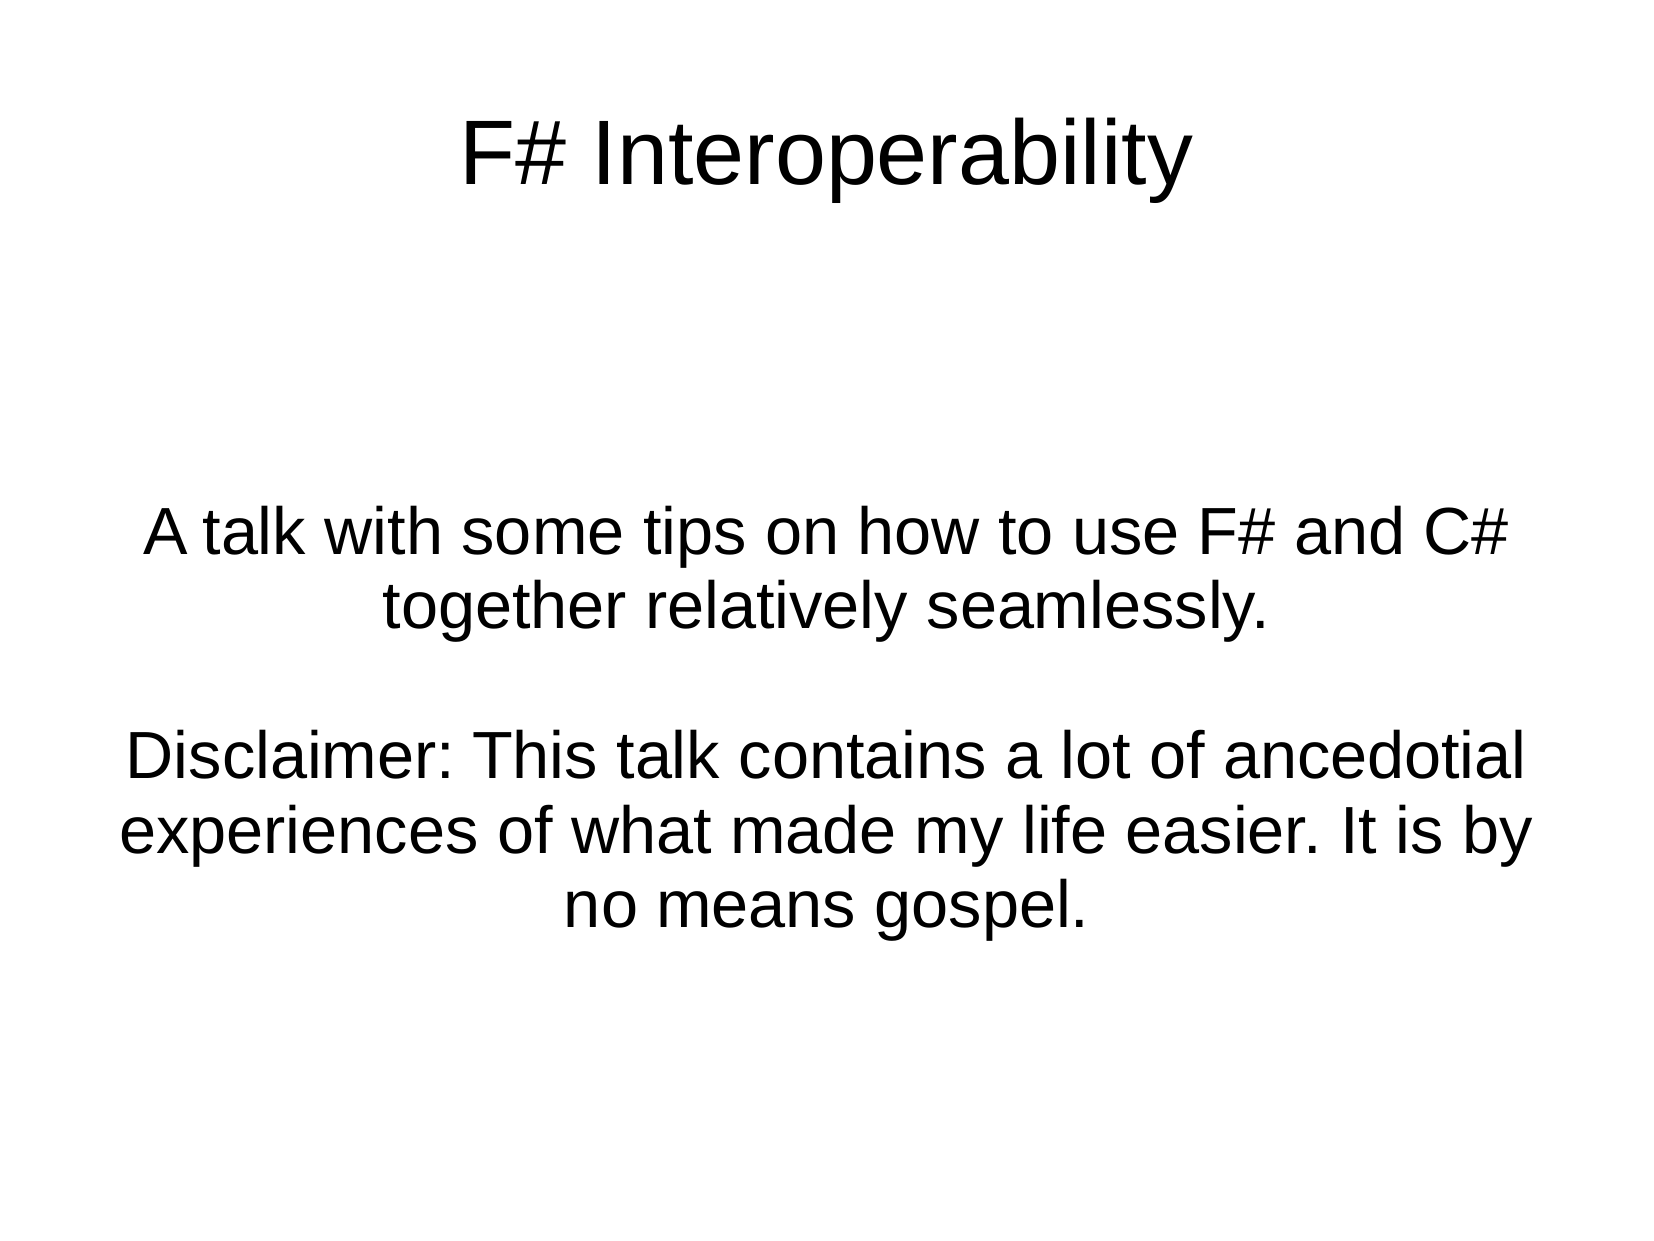

# F# Interoperability
A talk with some tips on how to use F# and C# together relatively seamlessly.
Disclaimer: This talk contains a lot of ancedotial experiences of what made my life easier. It is by no means gospel.